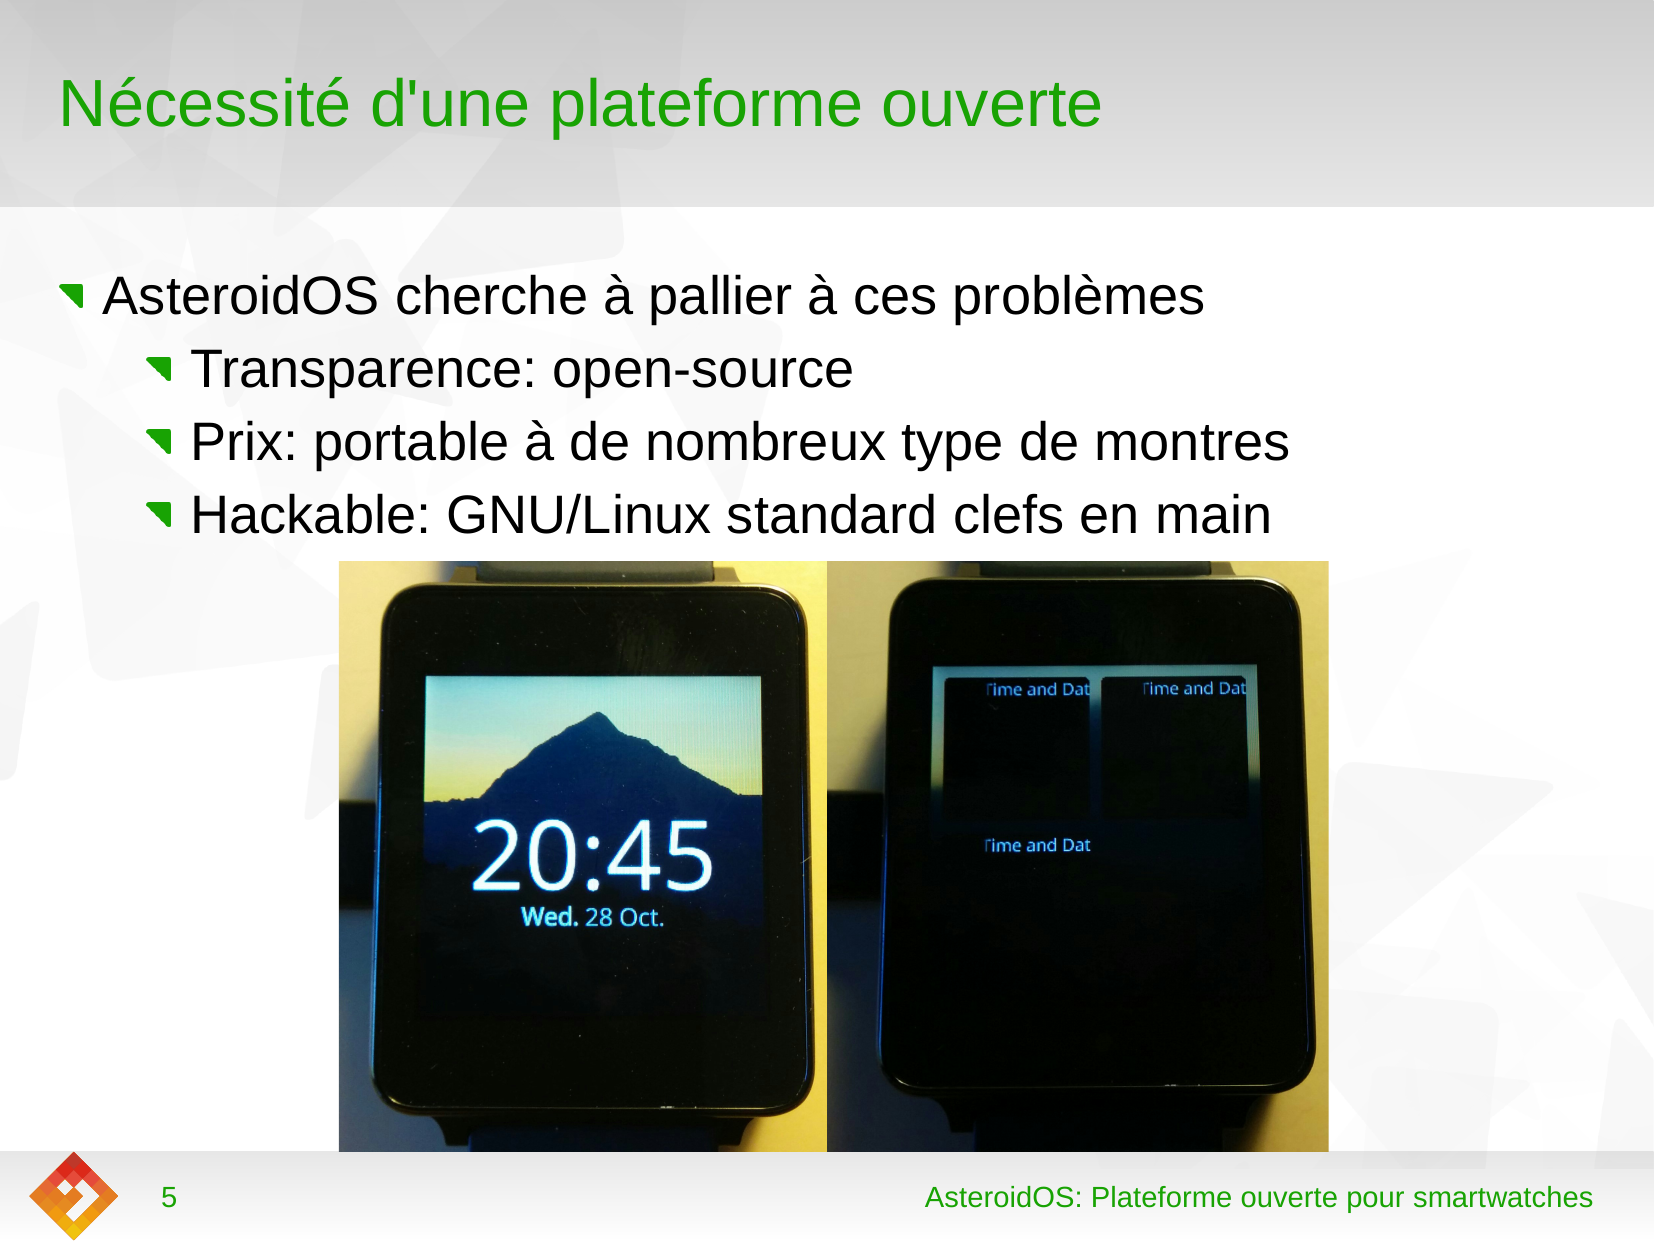

# Nécessité d'une plateforme ouverte
AsteroidOS cherche à pallier à ces problèmes
Transparence: open-source
Prix: portable à de nombreux type de montres
Hackable: GNU/Linux standard clefs en main
5
AsteroidOS: Plateforme ouverte pour smartwatches